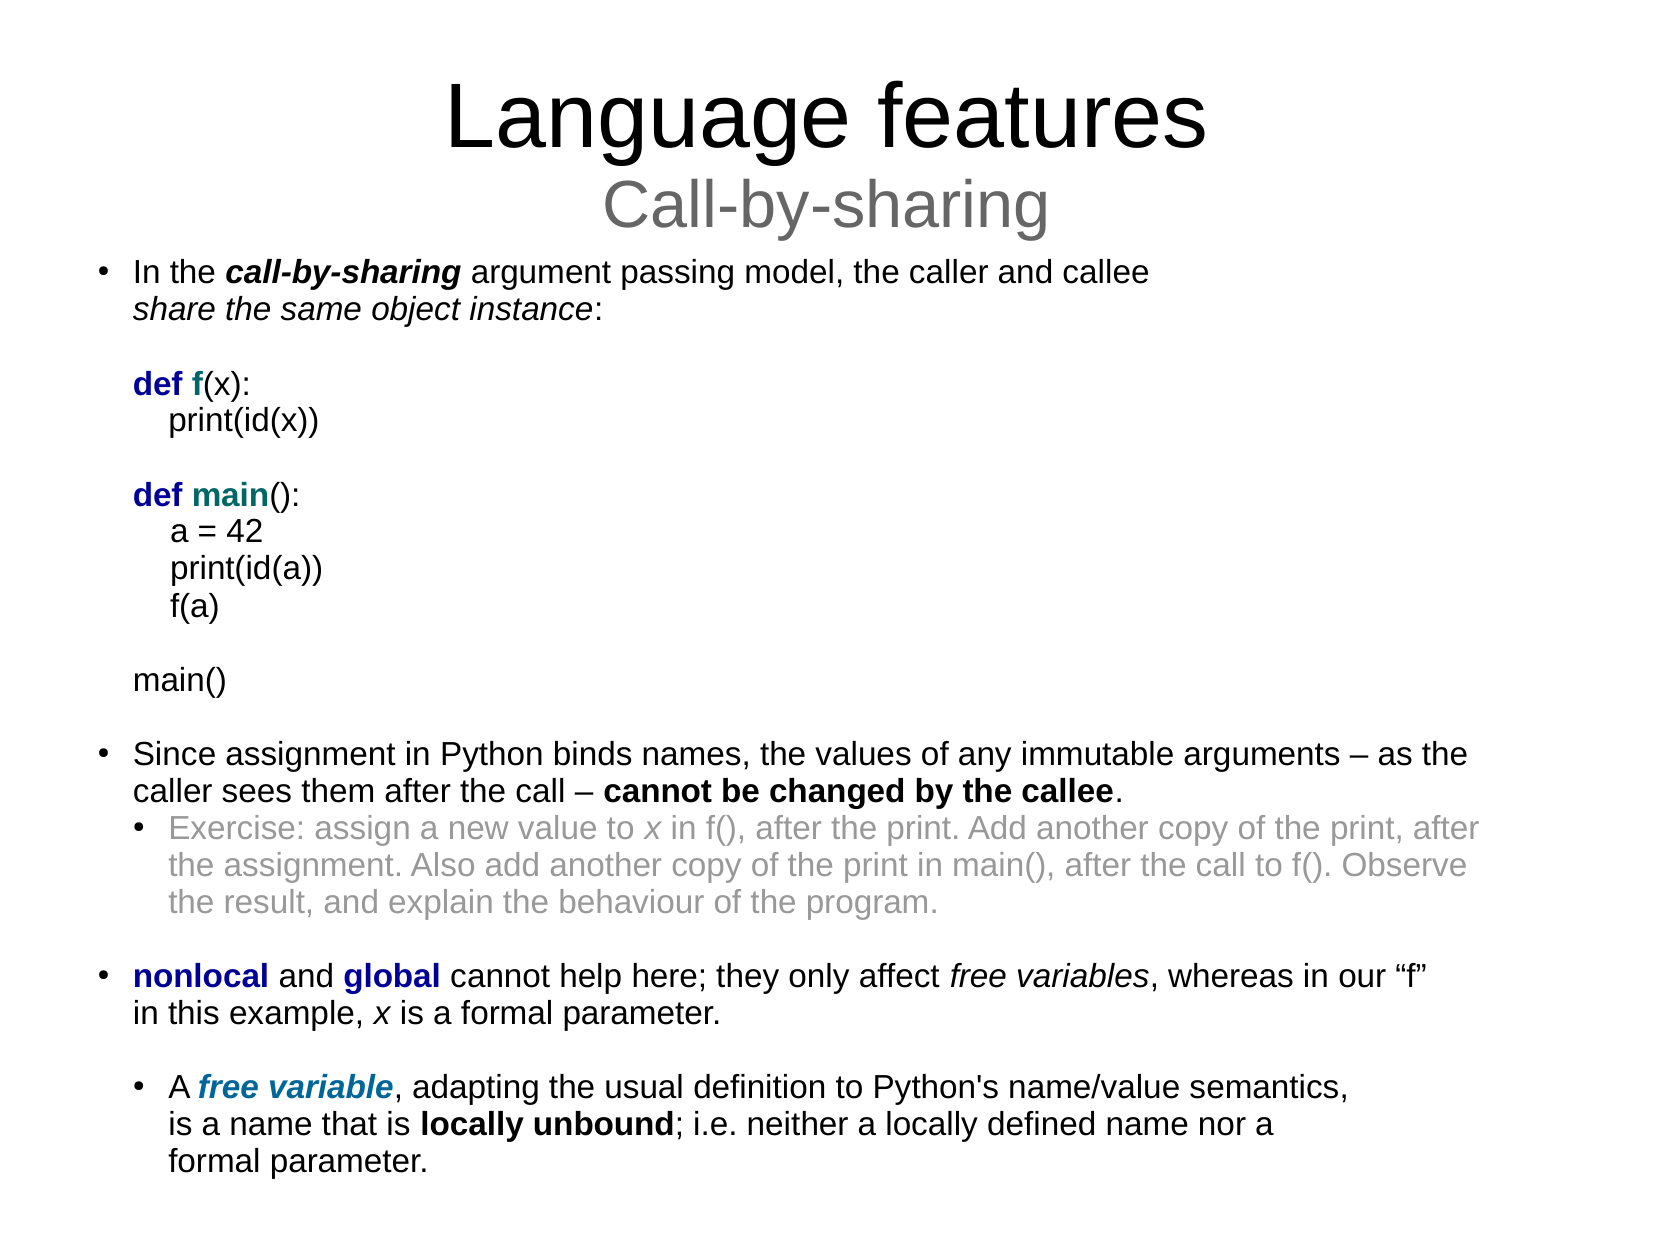

# Language features Call-by-sharing
In the call-by-sharing argument passing model, the caller and callee
share the same object instance:
def f(x):
print(id(x))
def main():
 a = 42
 print(id(a))
 f(a)
main()
Since assignment in Python binds names, the values of any immutable arguments – as the caller sees them after the call – cannot be changed by the callee.
Exercise: assign a new value to x in f(), after the print. Add another copy of the print, after
the assignment. Also add another copy of the print in main(), after the call to f(). Observe
the result, and explain the behaviour of the program.
nonlocal and global cannot help here; they only affect free variables, whereas in our “f”
in this example, x is a formal parameter.
A free variable, adapting the usual definition to Python's name/value semantics,
is a name that is locally unbound; i.e. neither a locally defined name nor a
formal parameter.